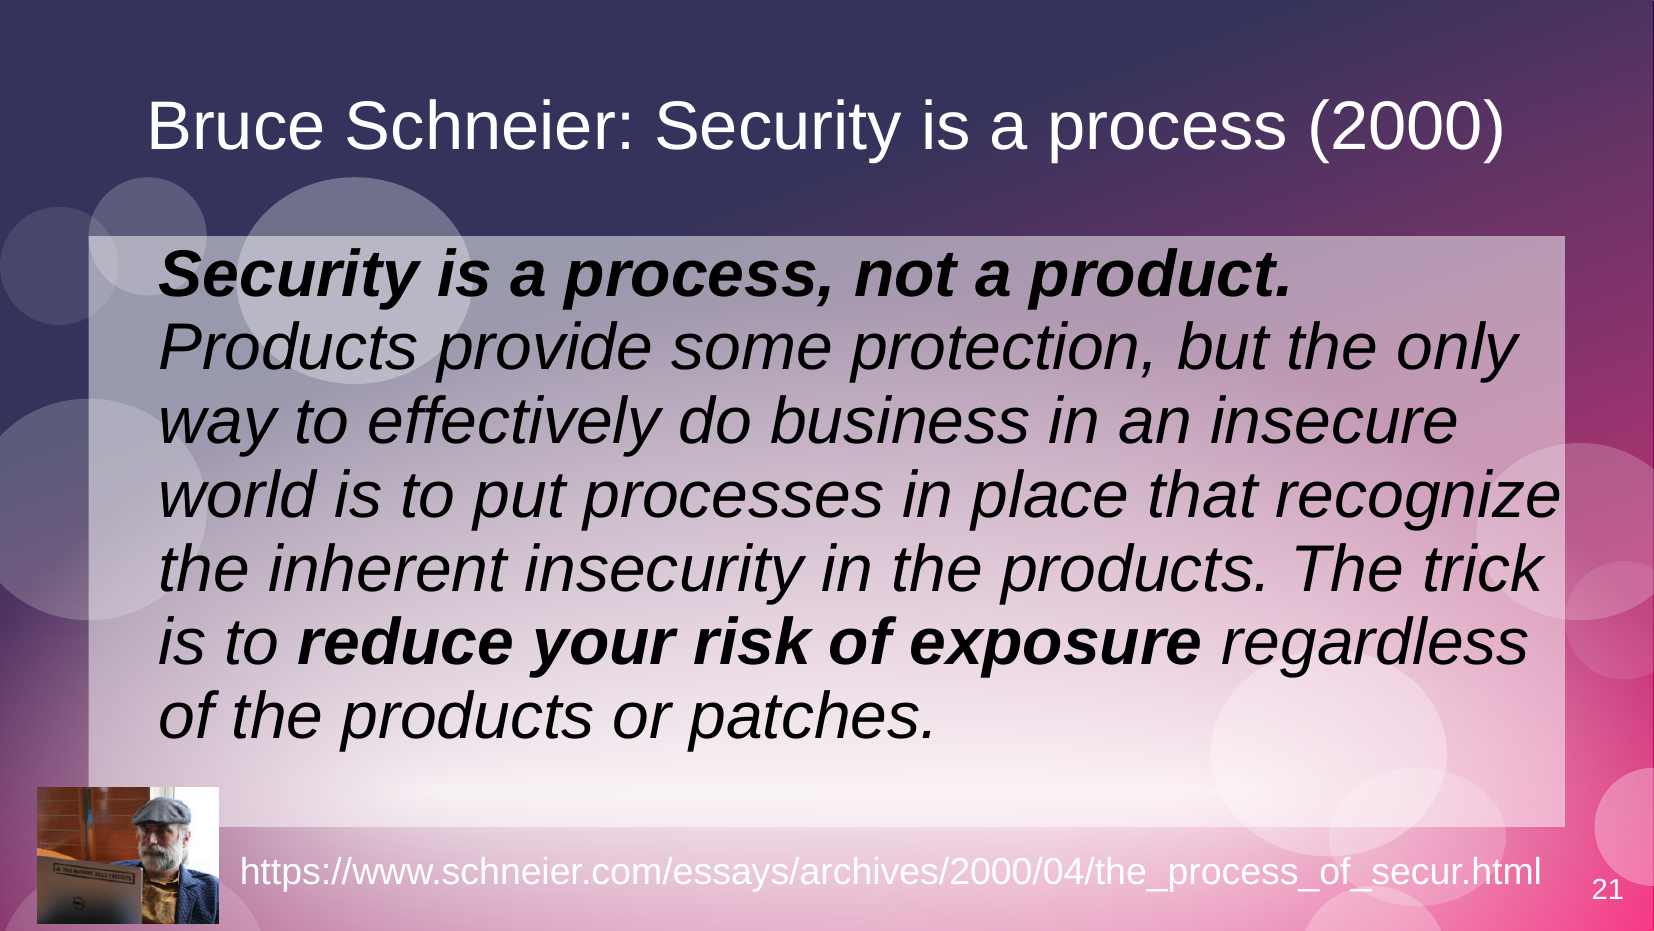

# Bruce Schneier: Security is a process (2000)
Security is a process, not a product. Products provide some protection, but the only way to effectively do business in an insecure world is to put processes in place that recognize the inherent insecurity in the products. The trick is to reduce your risk of exposure regardless of the products or patches.
https://www.schneier.com/essays/archives/2000/04/the_process_of_secur.html